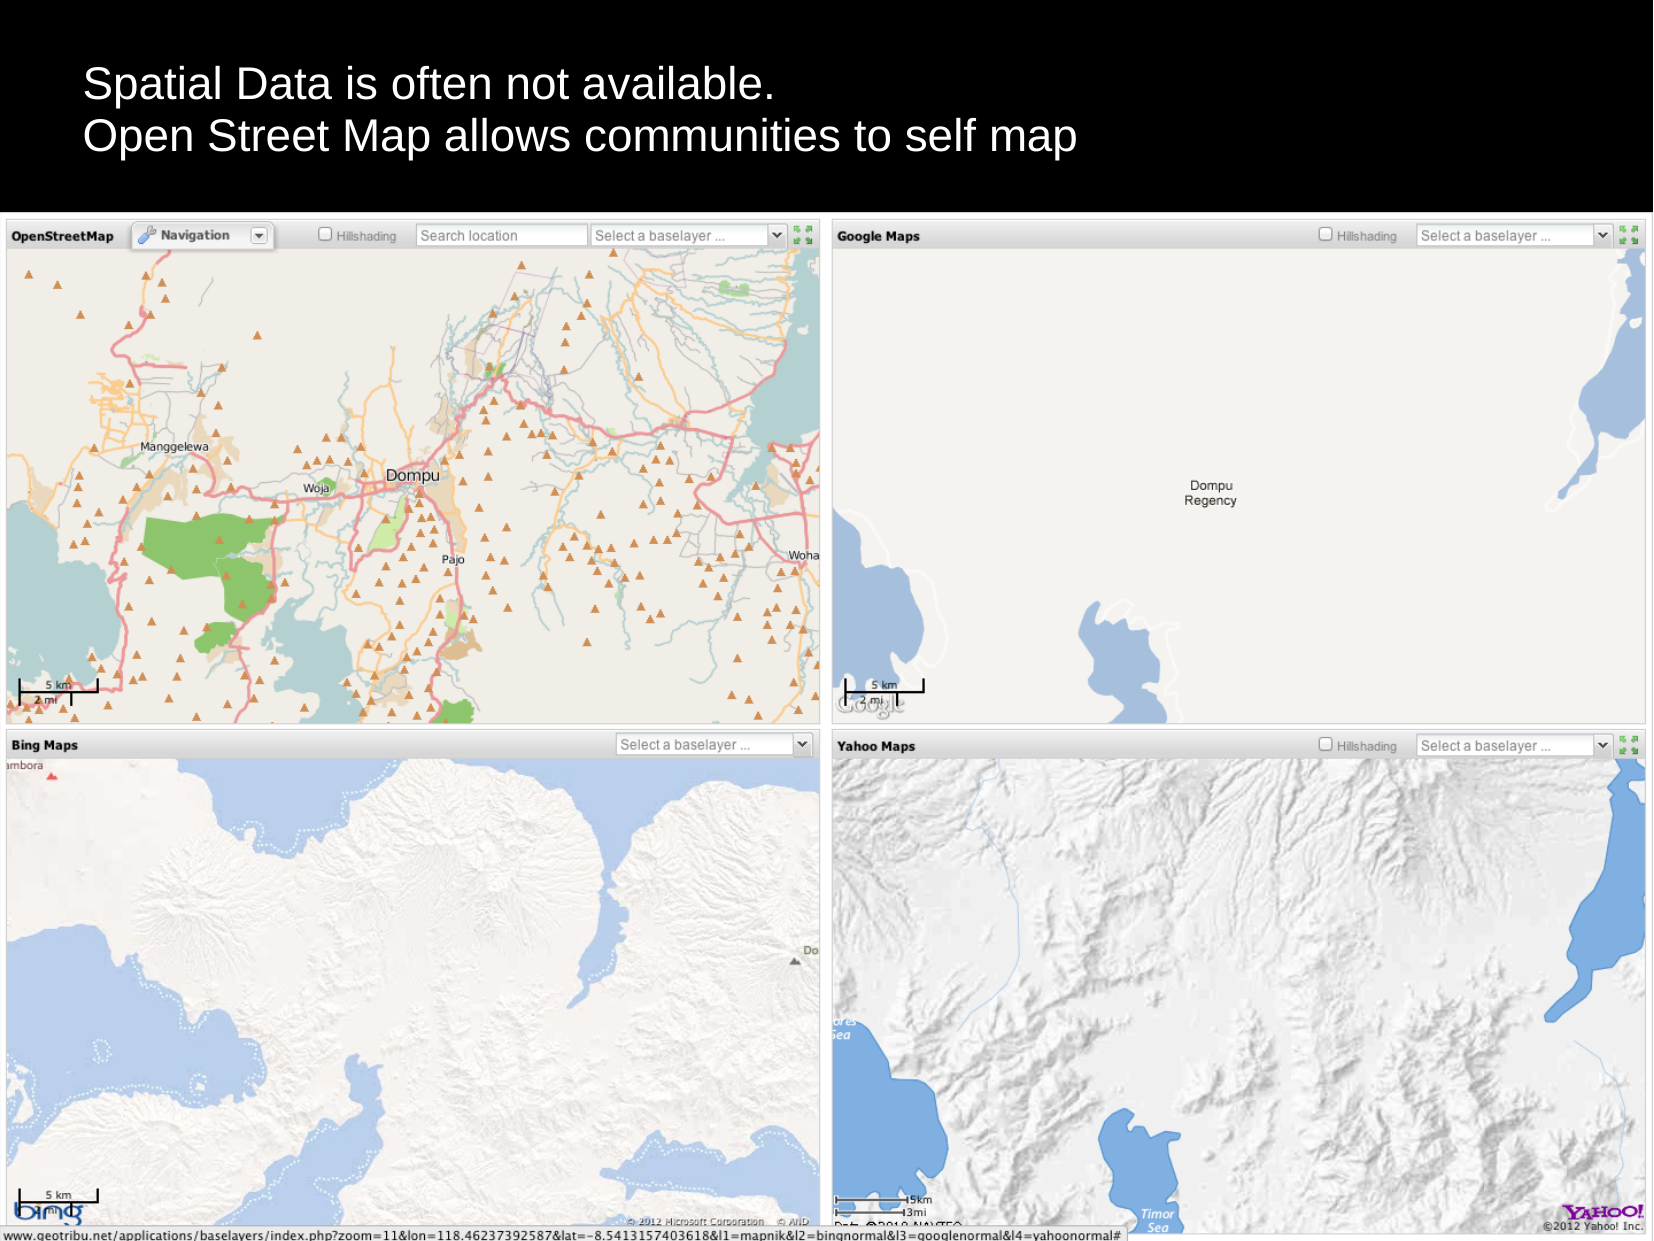

# Spatial Data is often not available. Open Street Map allows communities to self map